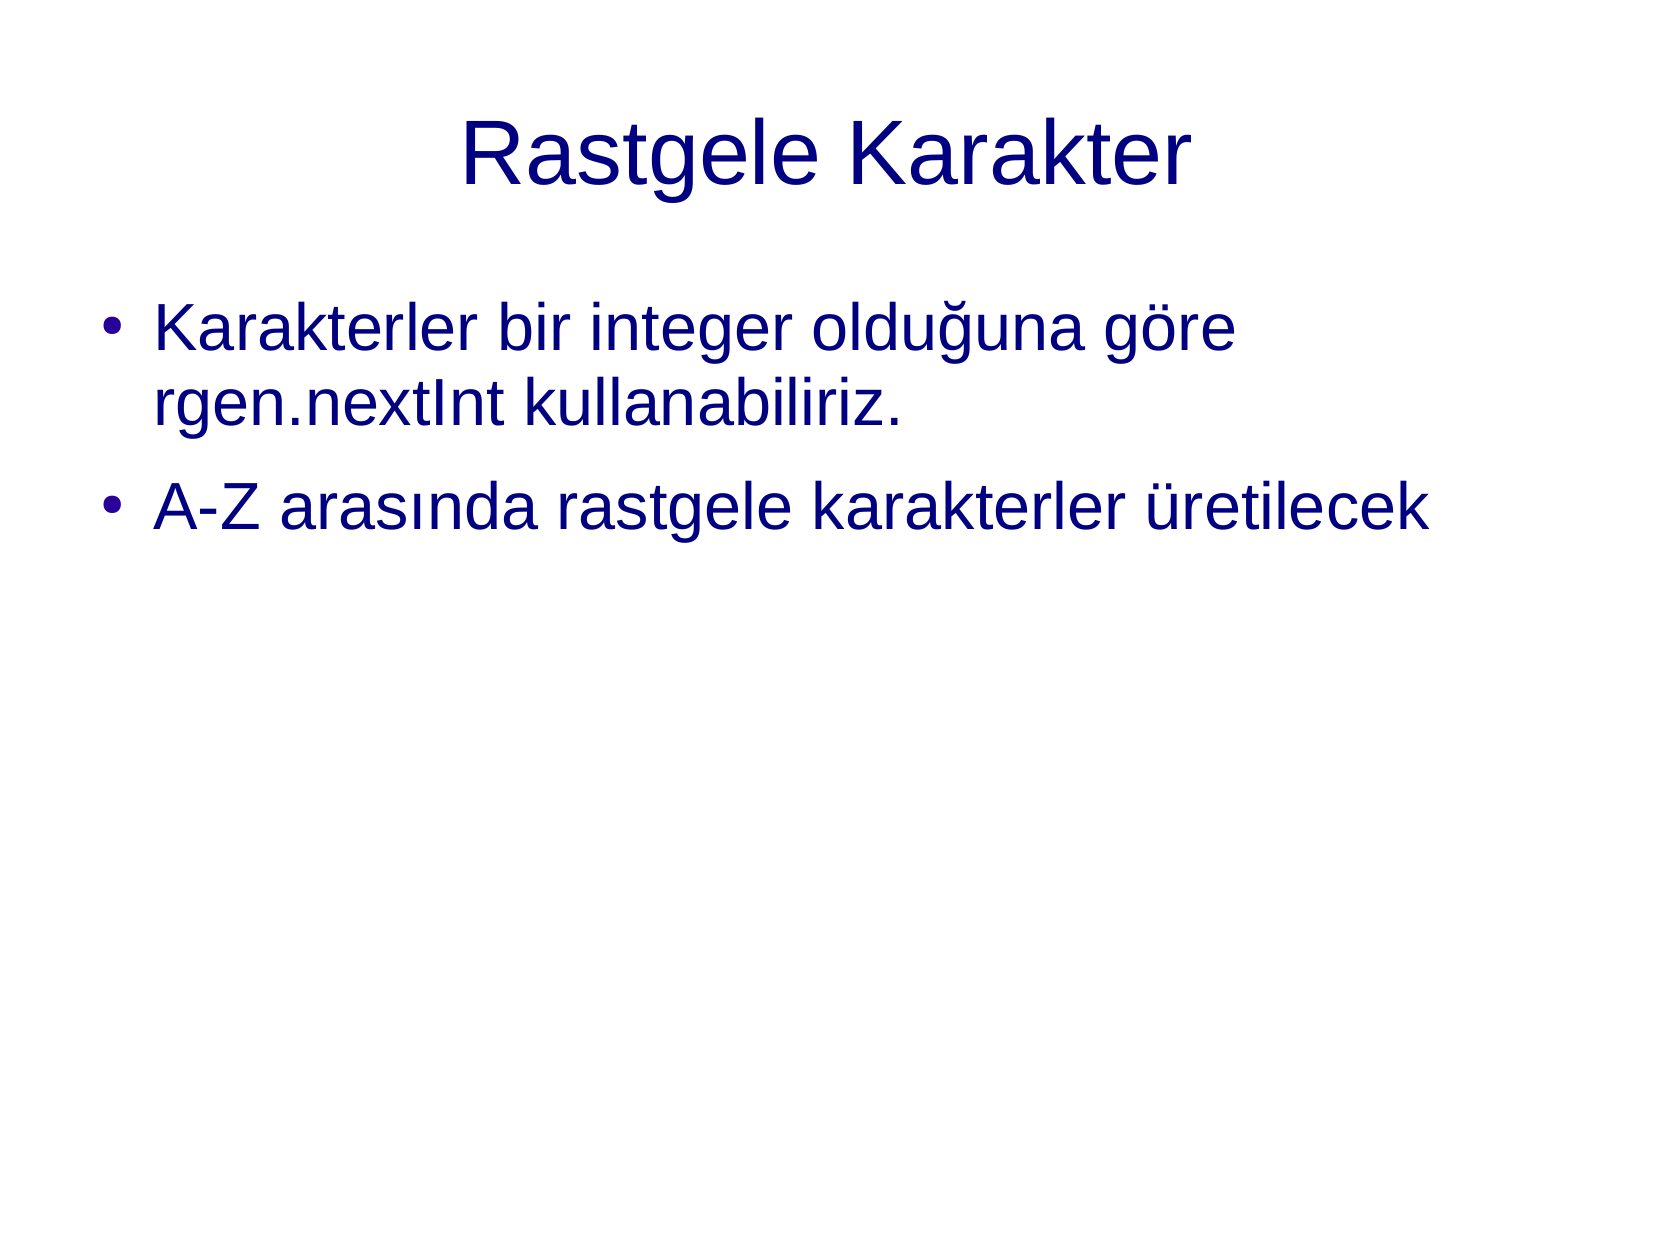

# Rastgele Karakter
Karakterler bir integer olduğuna göre rgen.nextInt kullanabiliriz.
A-Z arasında rastgele karakterler üretilecek